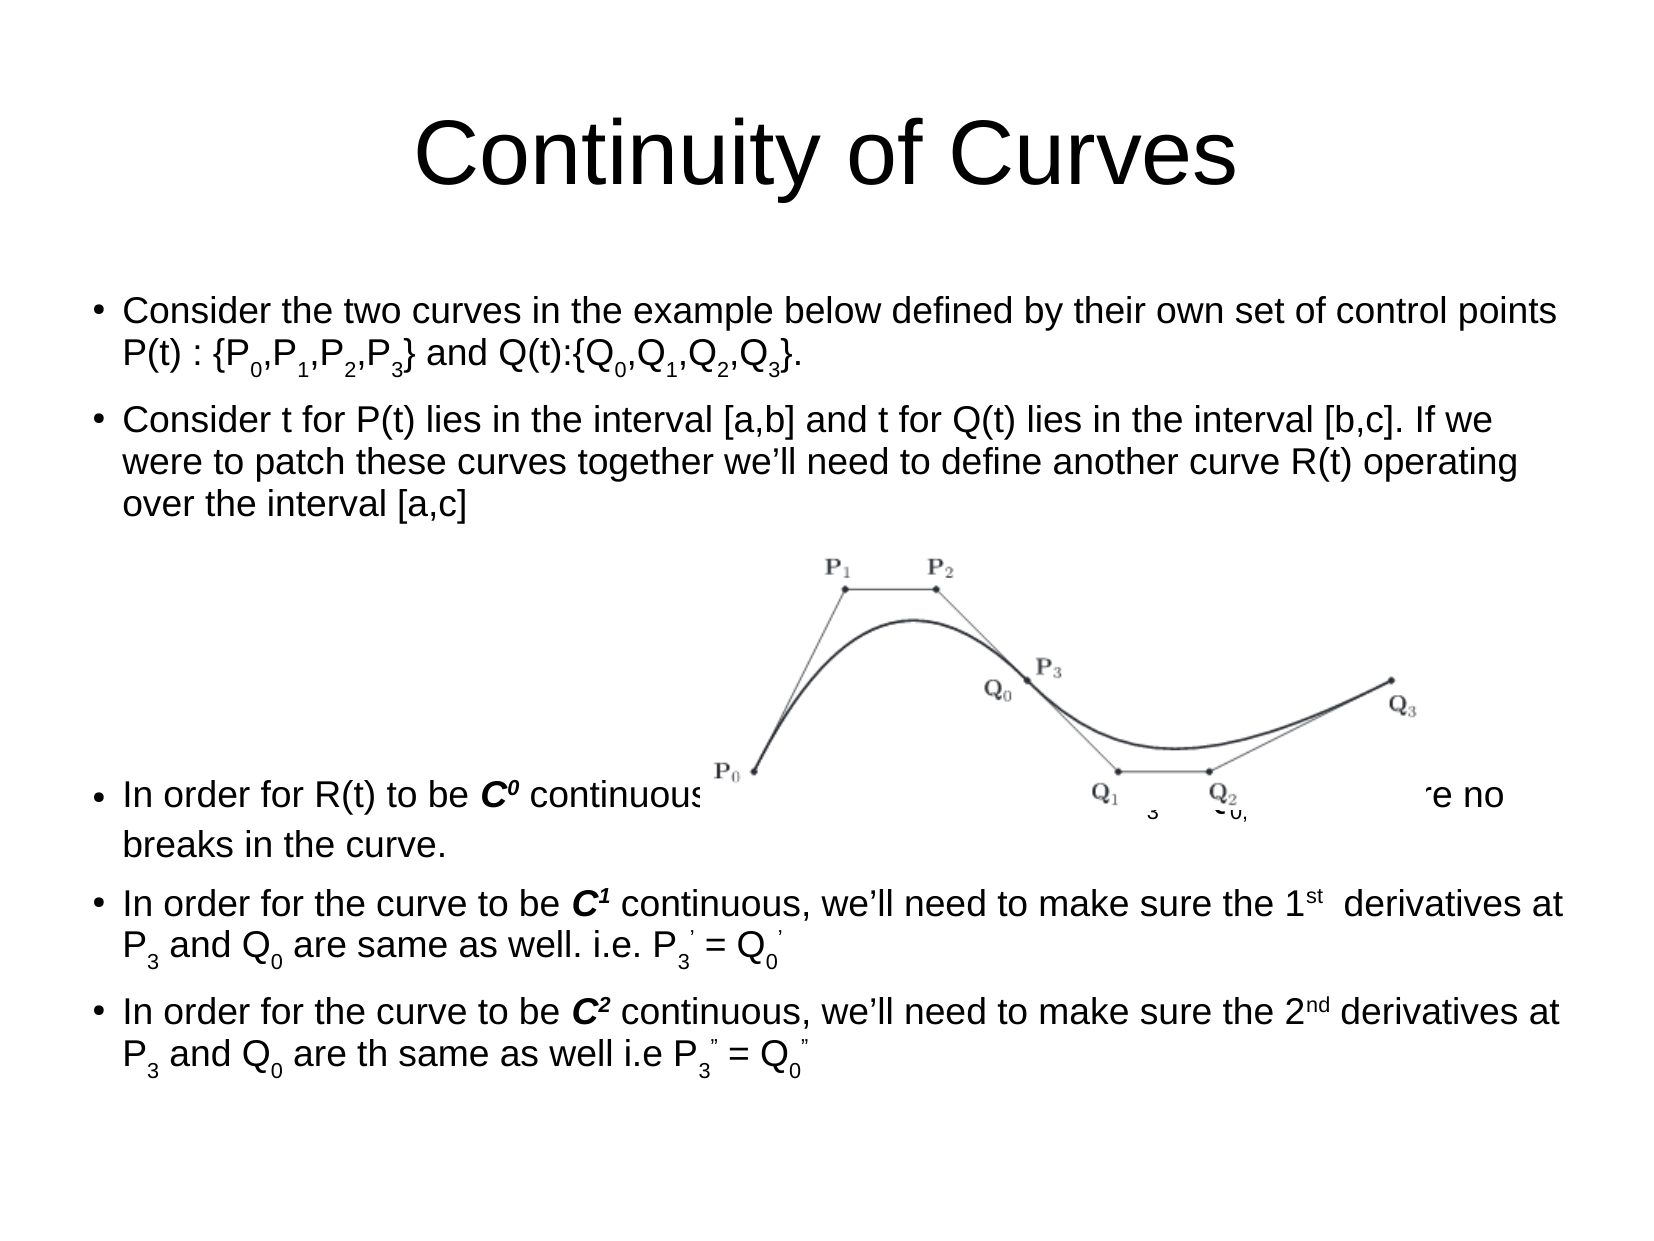

# Continuity of Curves
Consider the two curves in the example below defined by their own set of control points
P(t) : {P0,P1,P2,P3} and Q(t):{Q0,Q1,Q2,Q3}.
Consider t for P(t) lies in the interval [a,b] and t for Q(t) lies in the interval [b,c]. If we were to patch these curves together we’ll need to define another curve R(t) operating over the interval [a,c]
In order for R(t) to be C0 continuous we’ll need to make sure P3 = Q0, so there are no breaks in the curve.
In order for the curve to be C1 continuous, we’ll need to make sure the 1st derivatives at P3 and Q0 are same as well. i.e. P3’ = Q0’
In order for the curve to be C2 continuous, we’ll need to make sure the 2nd derivatives at P3 and Q0 are th same as well i.e P3” = Q0”